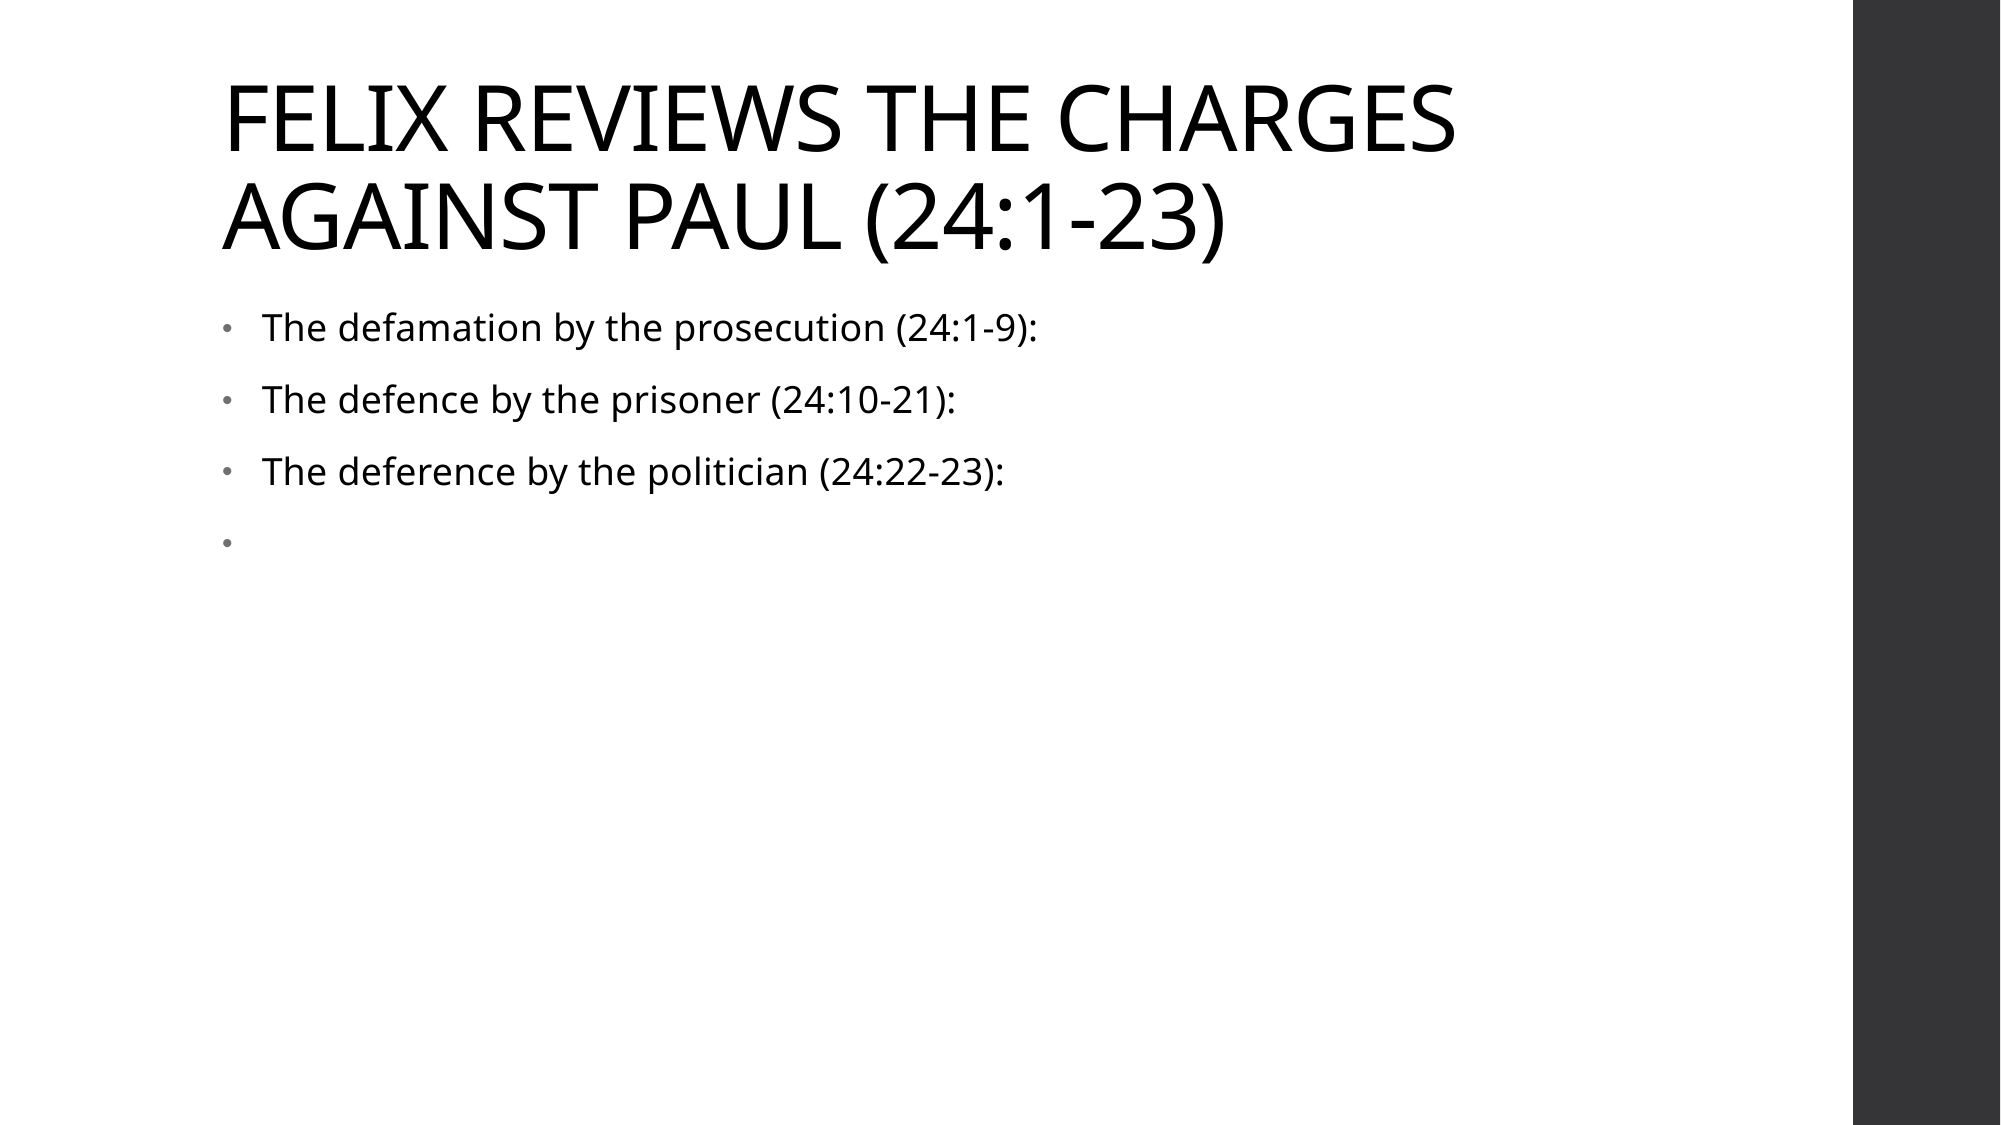

# FELIX REVIEWS THE CHARGES AGAINST PAUL (24:1-23)
 The defamation by the prosecution (24:1-9):
 The defence by the prisoner (24:10-21):
 The deference by the politician (24:22-23):